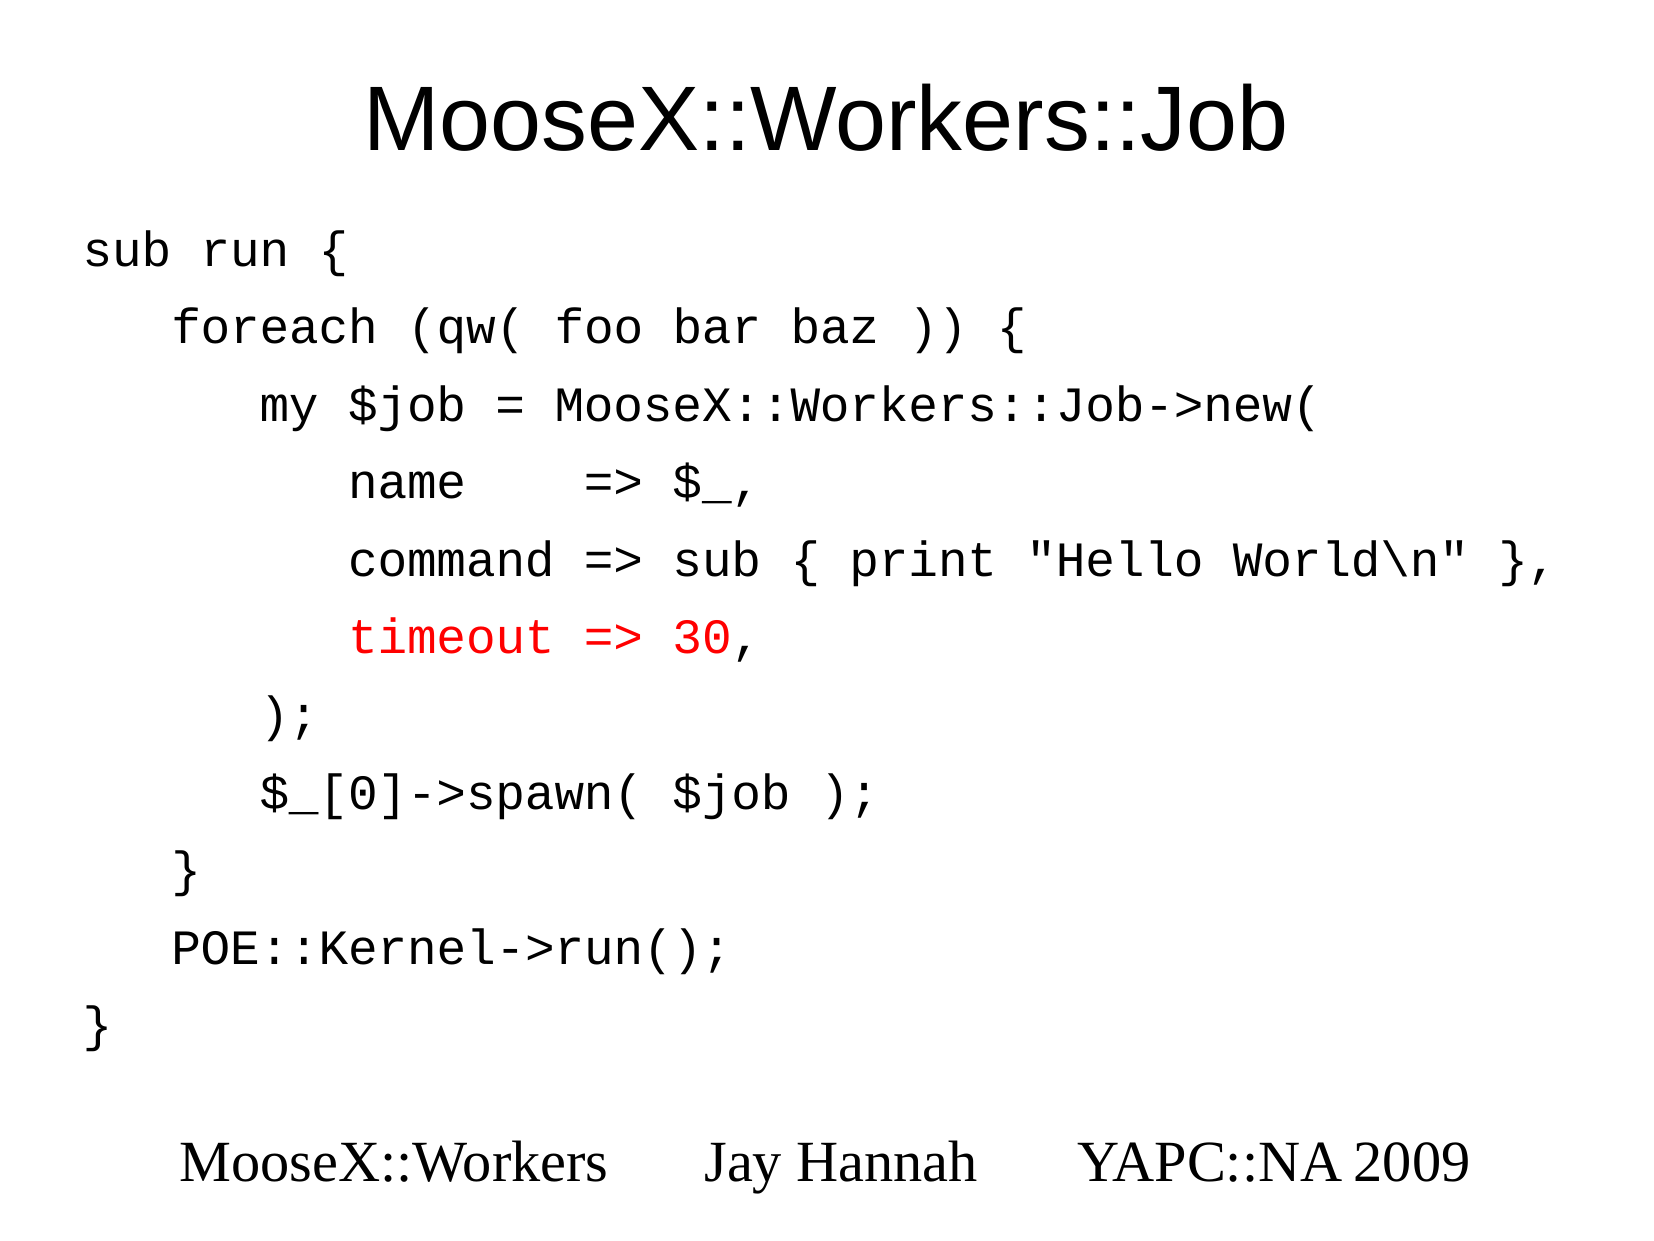

# MooseX::Workers::Job
sub run {
 foreach (qw( foo bar baz )) {
 my $job = MooseX::Workers::Job->new(
 name => $_,
 command => sub { print "Hello World\n" },
 timeout => 30,
 );
 $_[0]->spawn( $job );
 }
 POE::Kernel->run();
}